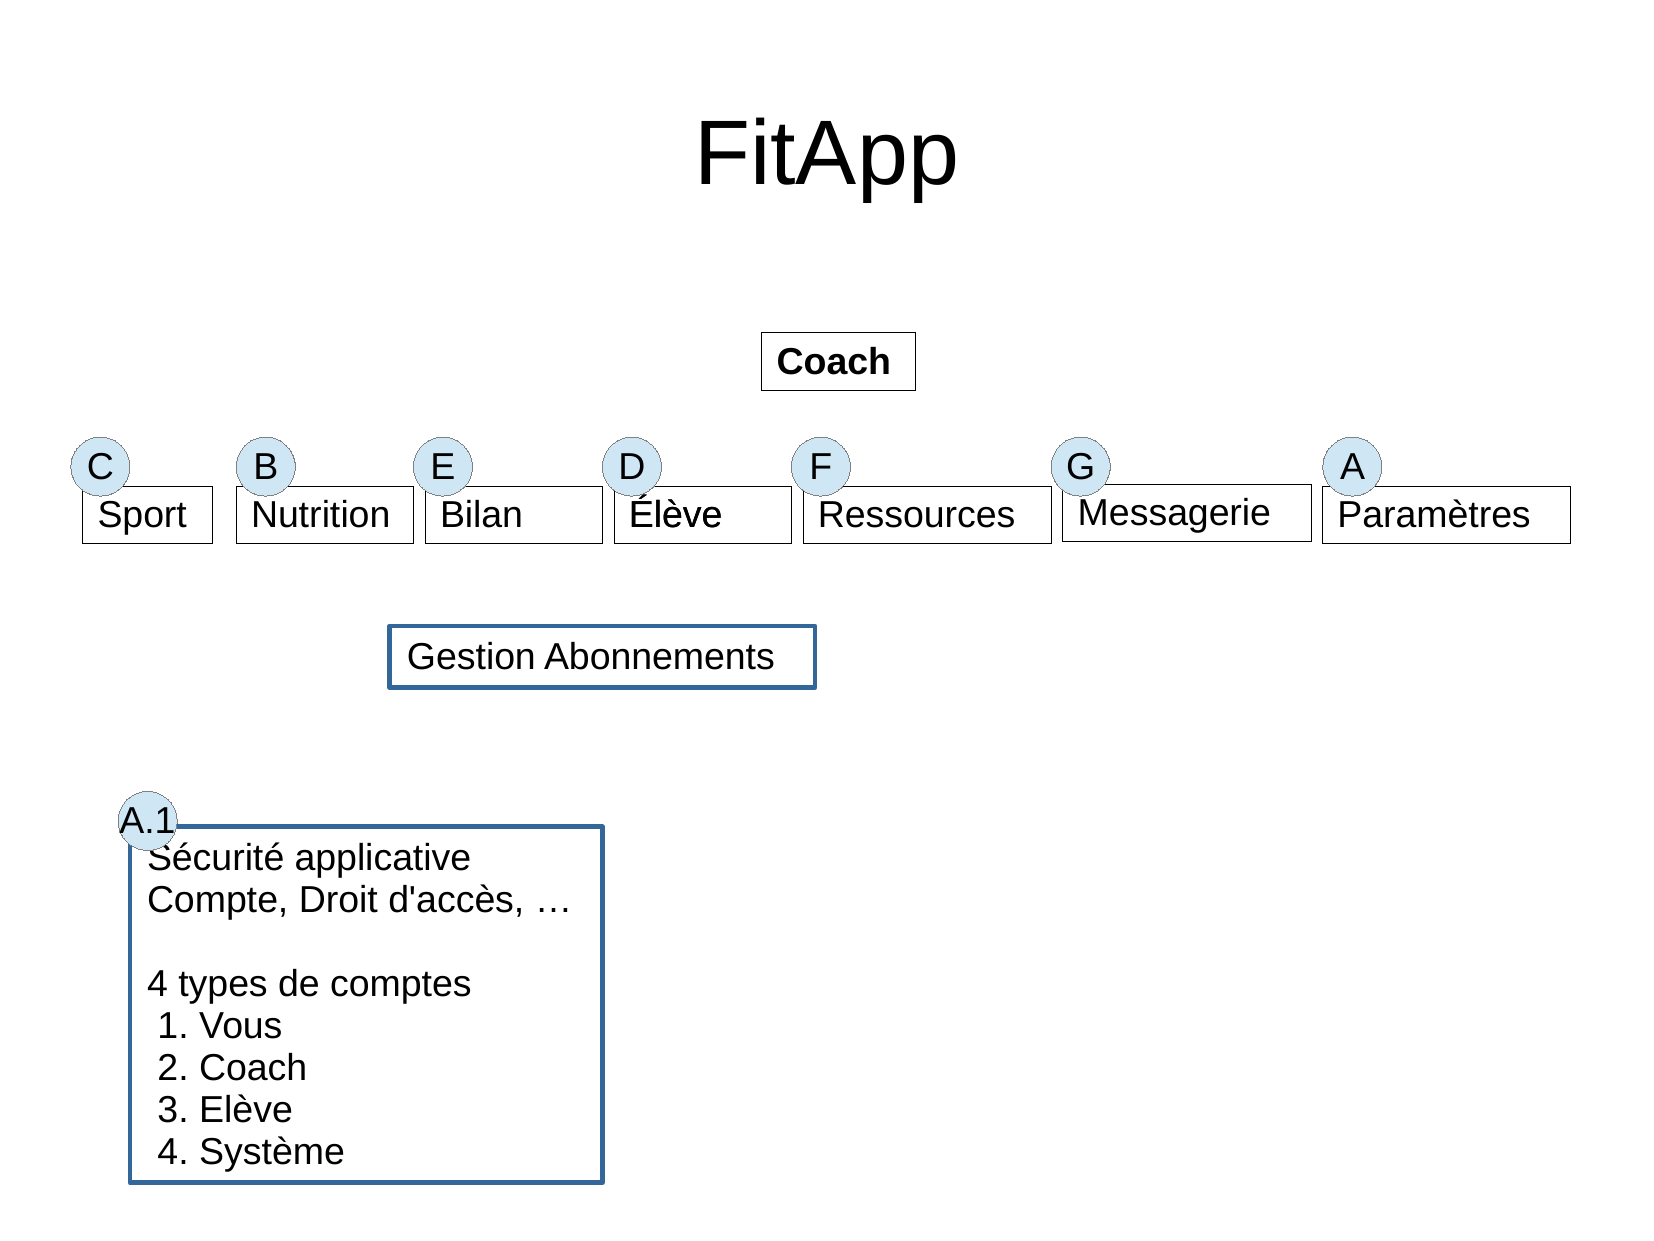

# FitApp
Coach
C
B
E
D
F
G
A
Messagerie
Sport
Nutrition
Bilan
Élève
Ressources
Paramètres
Élève
Gestion Abonnements
A.1
Sécurité applicative
Compte, Droit d'accès, …
4 types de comptes
 1. Vous
 2. Coach
 3. Elève
 4. Système